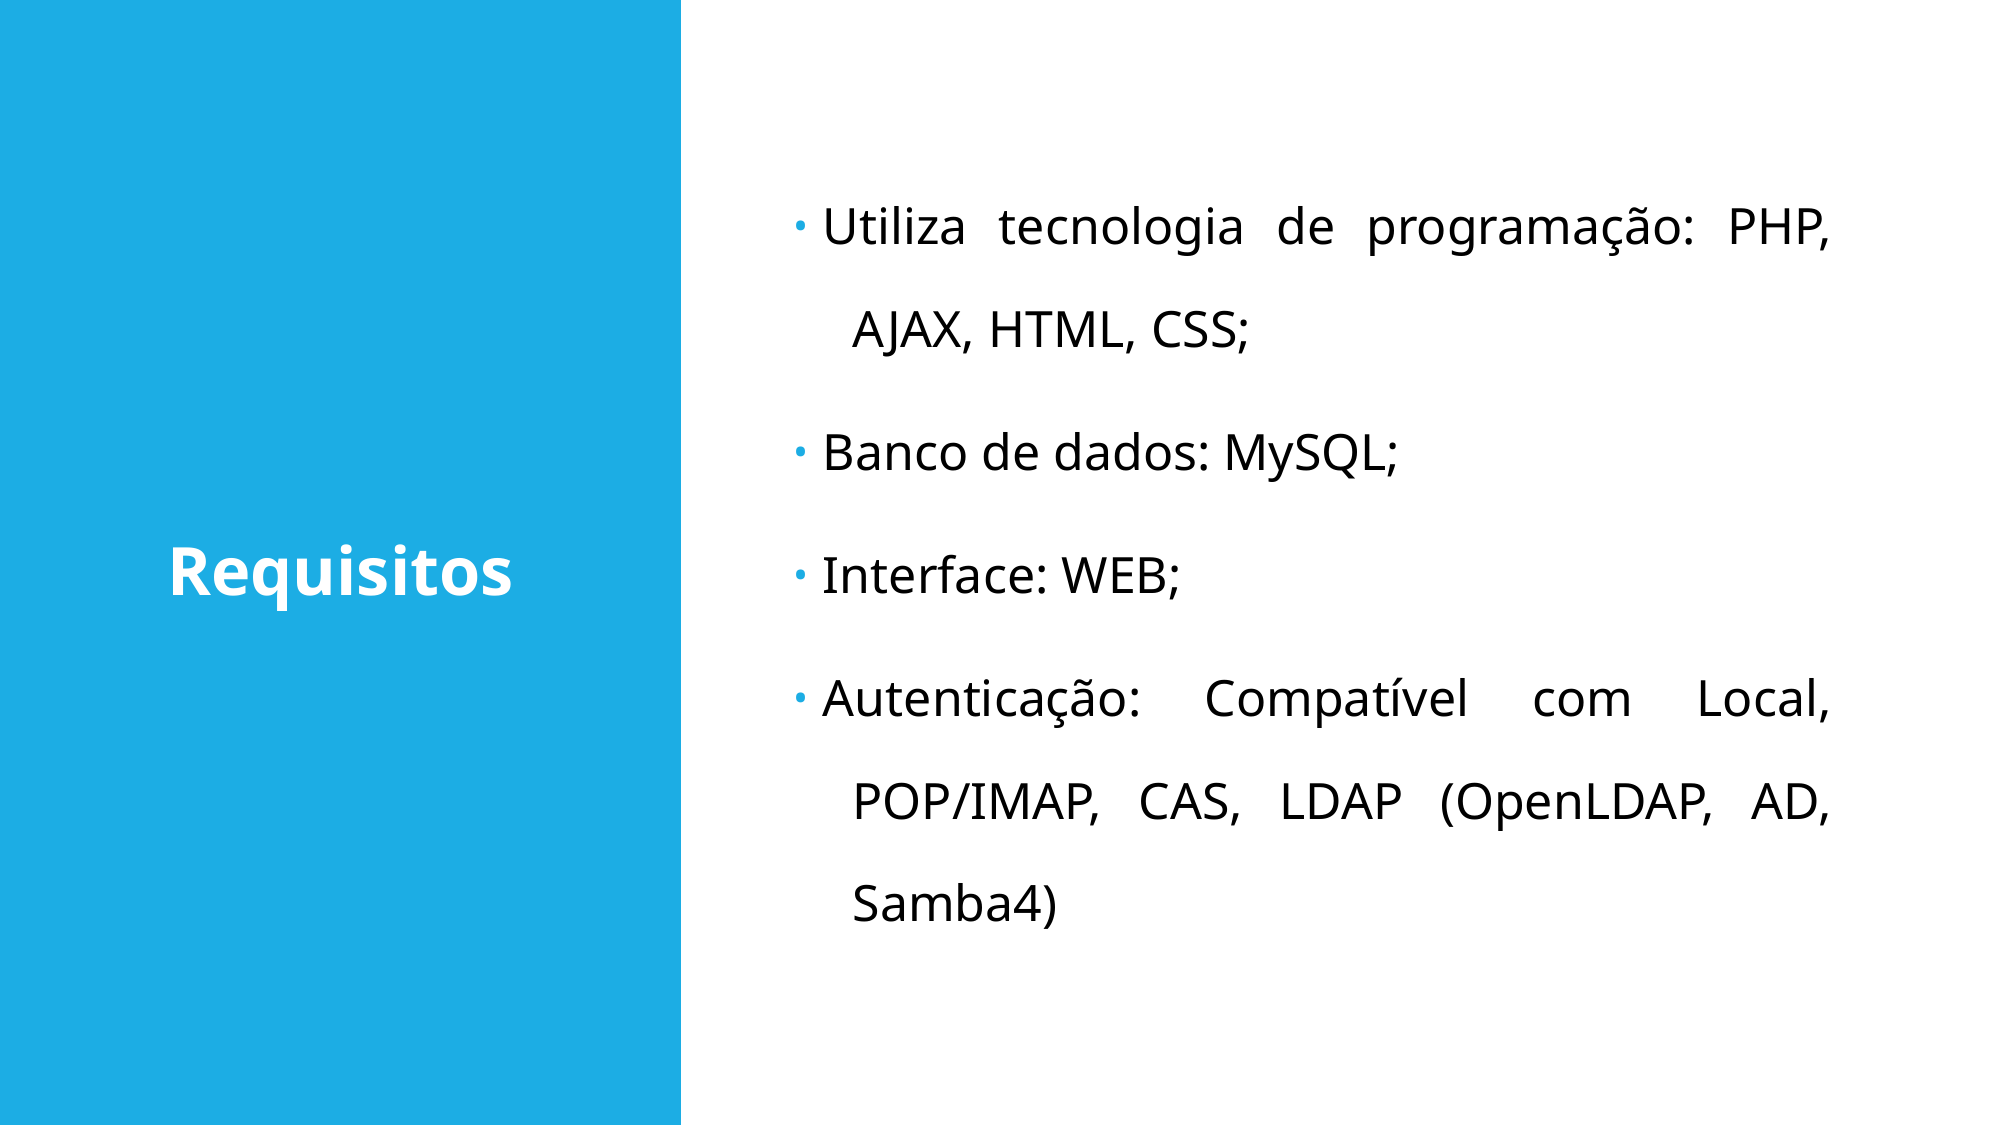

Utiliza tecnologia de programação: PHP, AJAX, HTML, CSS;
Banco de dados: MySQL;
Interface: WEB;
Autenticação: Compatível com Local, POP/IMAP, CAS, LDAP (OpenLDAP, AD, Samba4)
Requisitos